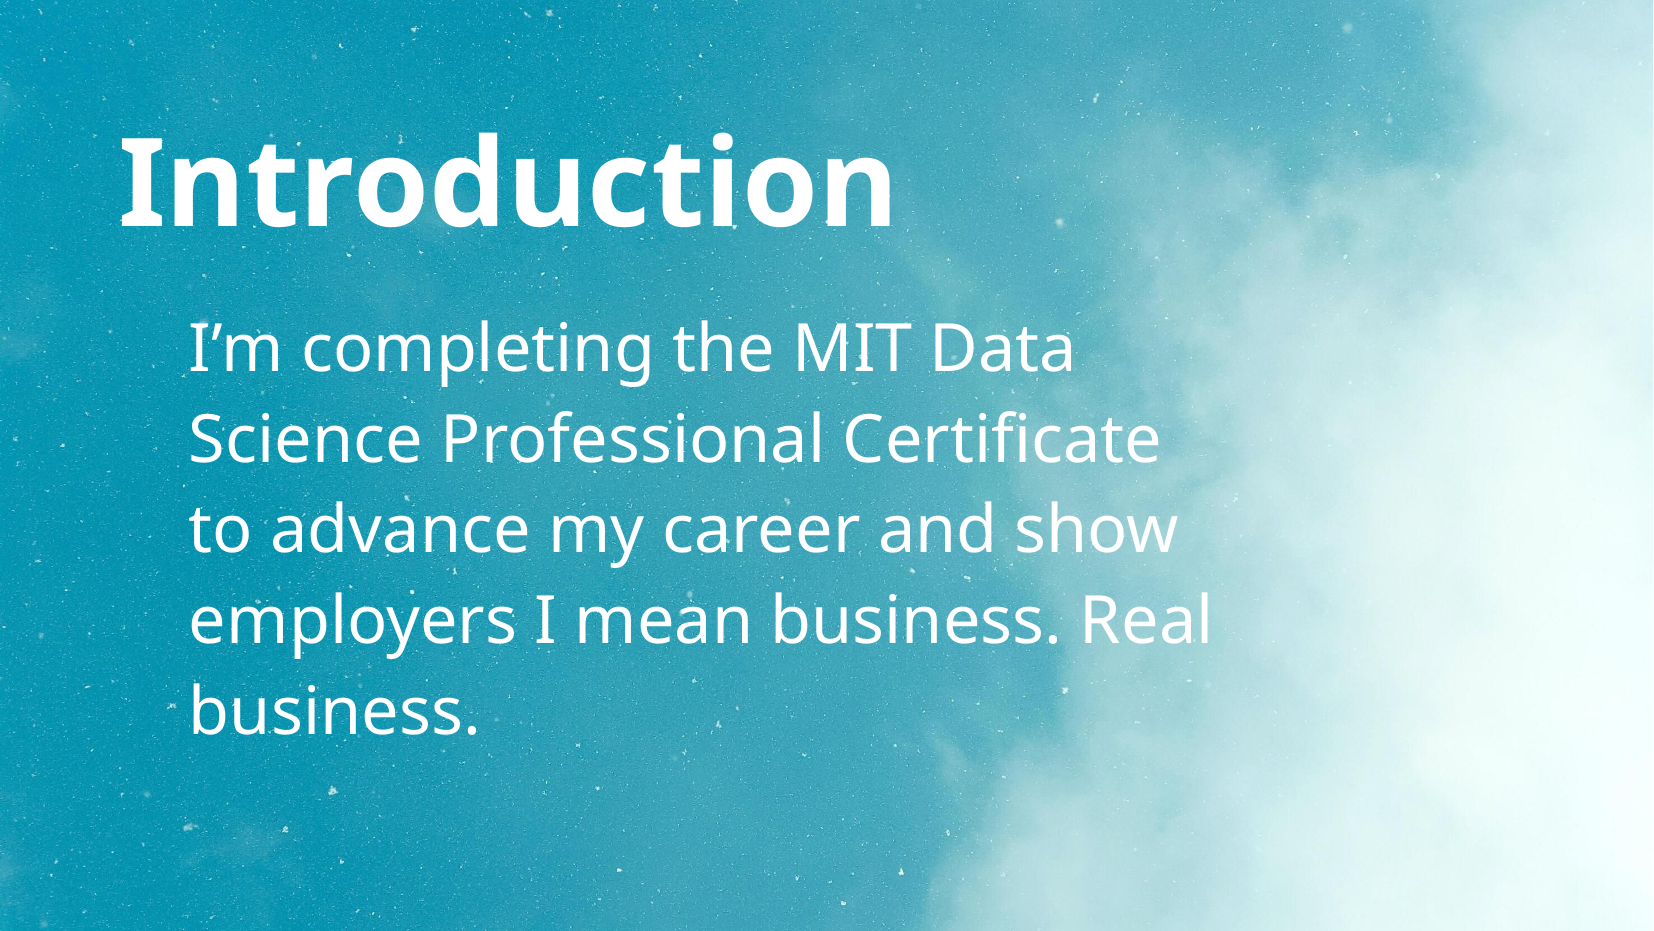

# Introduction
I’m completing the MIT Data Science Professional Certificate to advance my career and show employers I mean business. Real business.